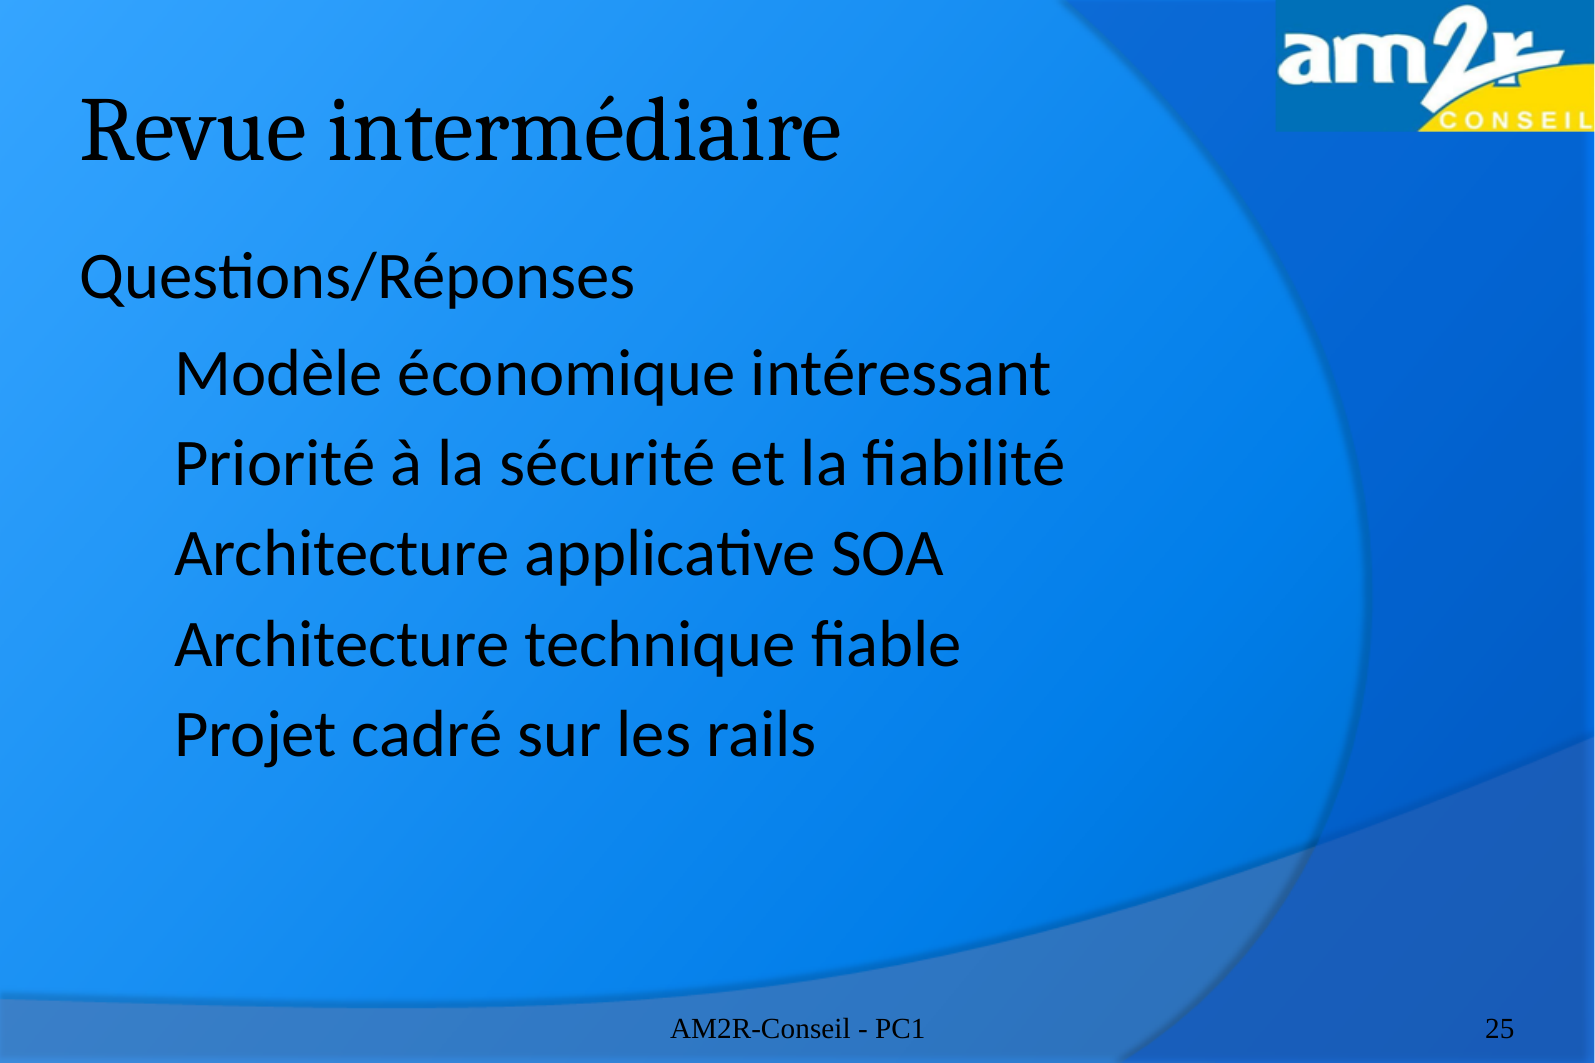

# Revue intermédiaire
Questions/Réponses
Modèle économique intéressant
Priorité à la sécurité et la fiabilité
Architecture applicative SOA
Architecture technique fiable
Projet cadré sur les rails
AM2R-Conseil - PC1
25